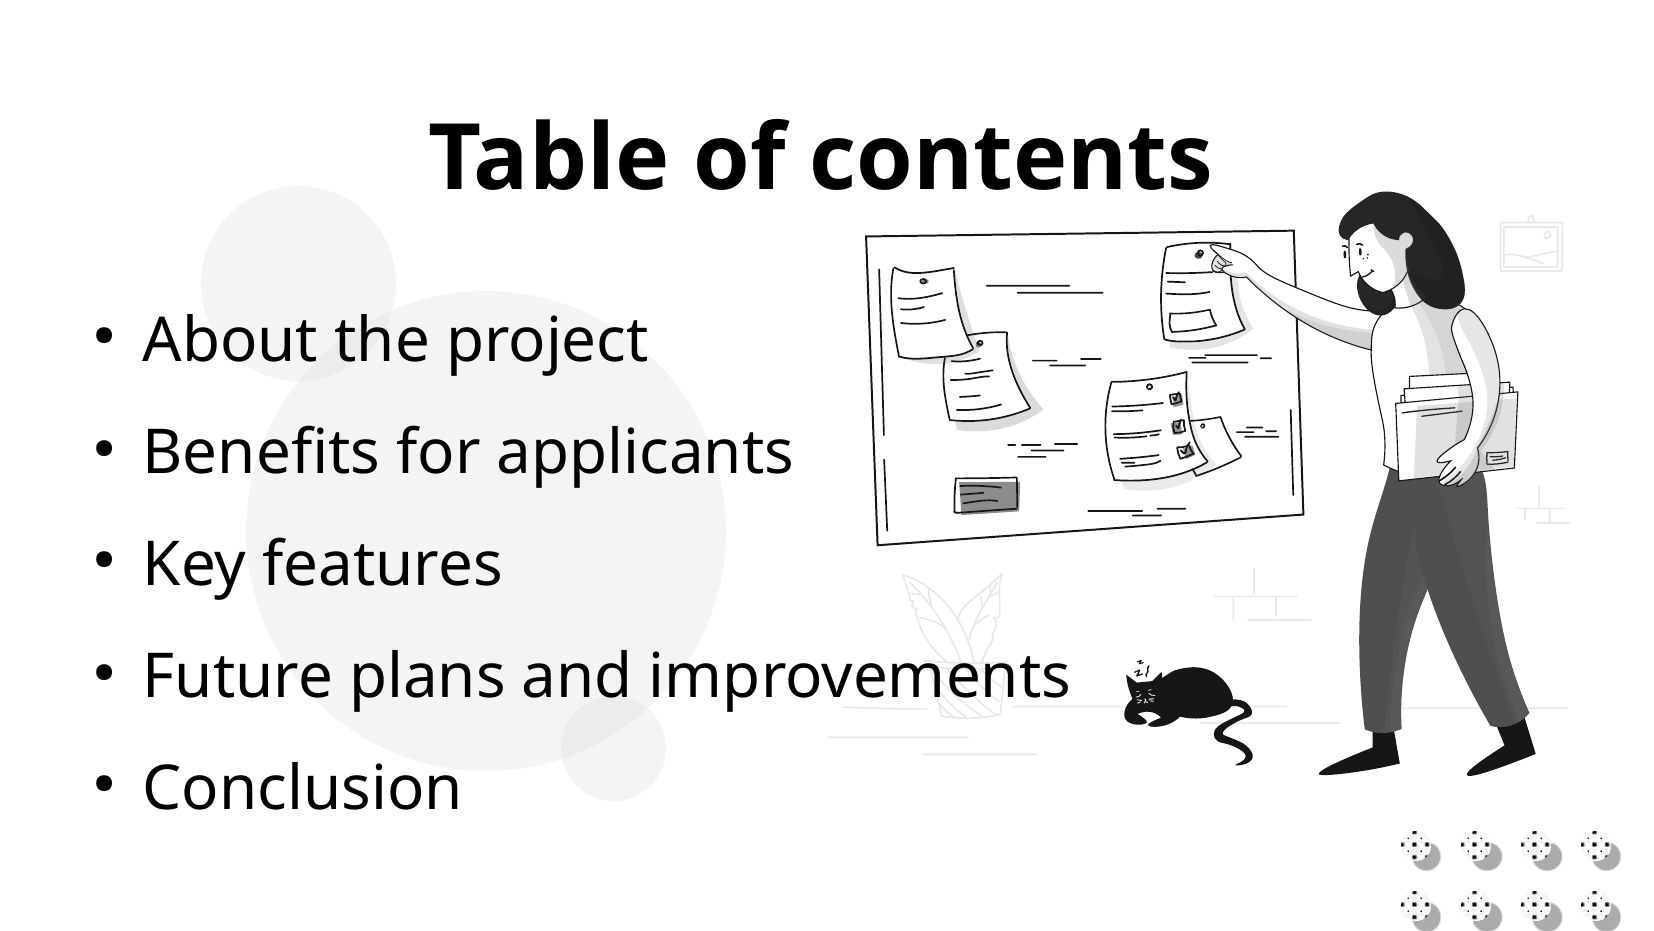

# Table of contents
About the project
Benefits for applicants
Key features
Future plans and improvements
Conclusion